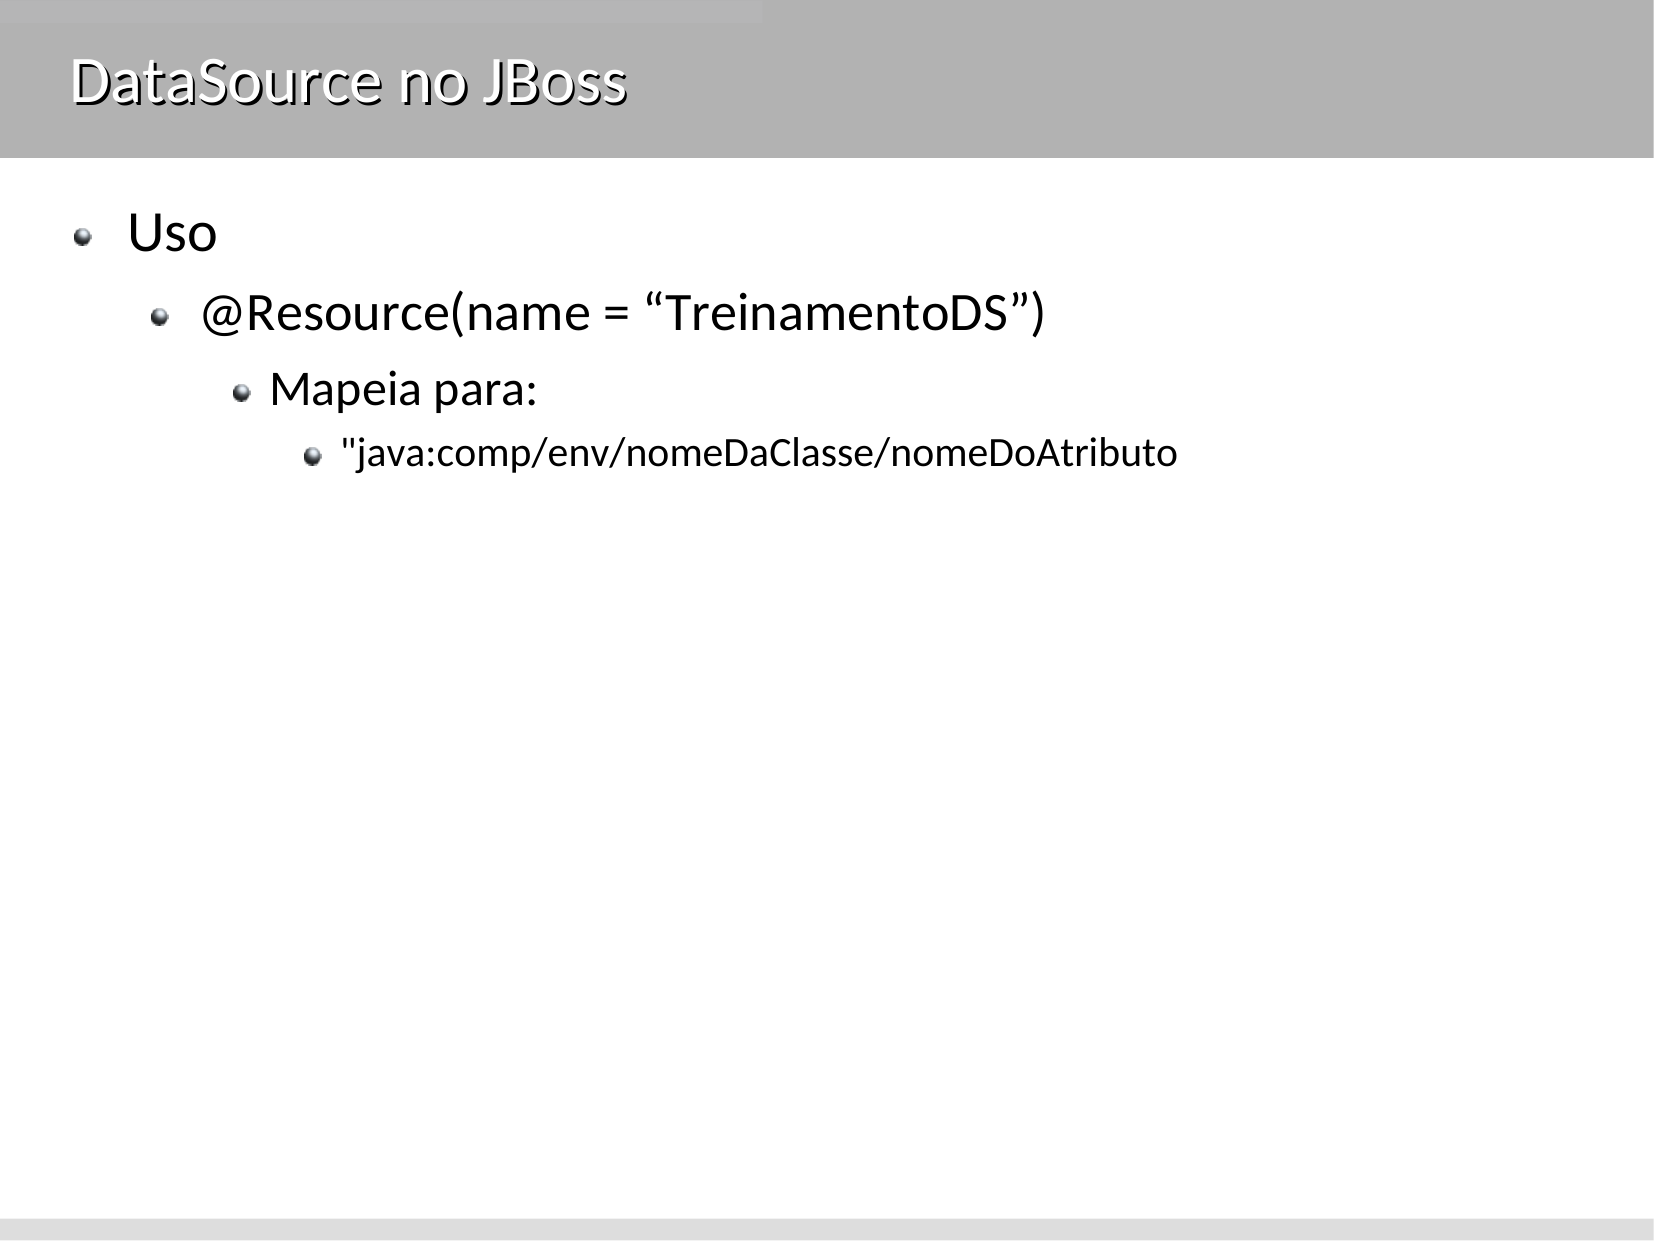

# DataSource no JBoss
Uso
@Resource(name = “TreinamentoDS”)
Mapeia para:
"java:comp/env/nomeDaClasse/nomeDoAtributo